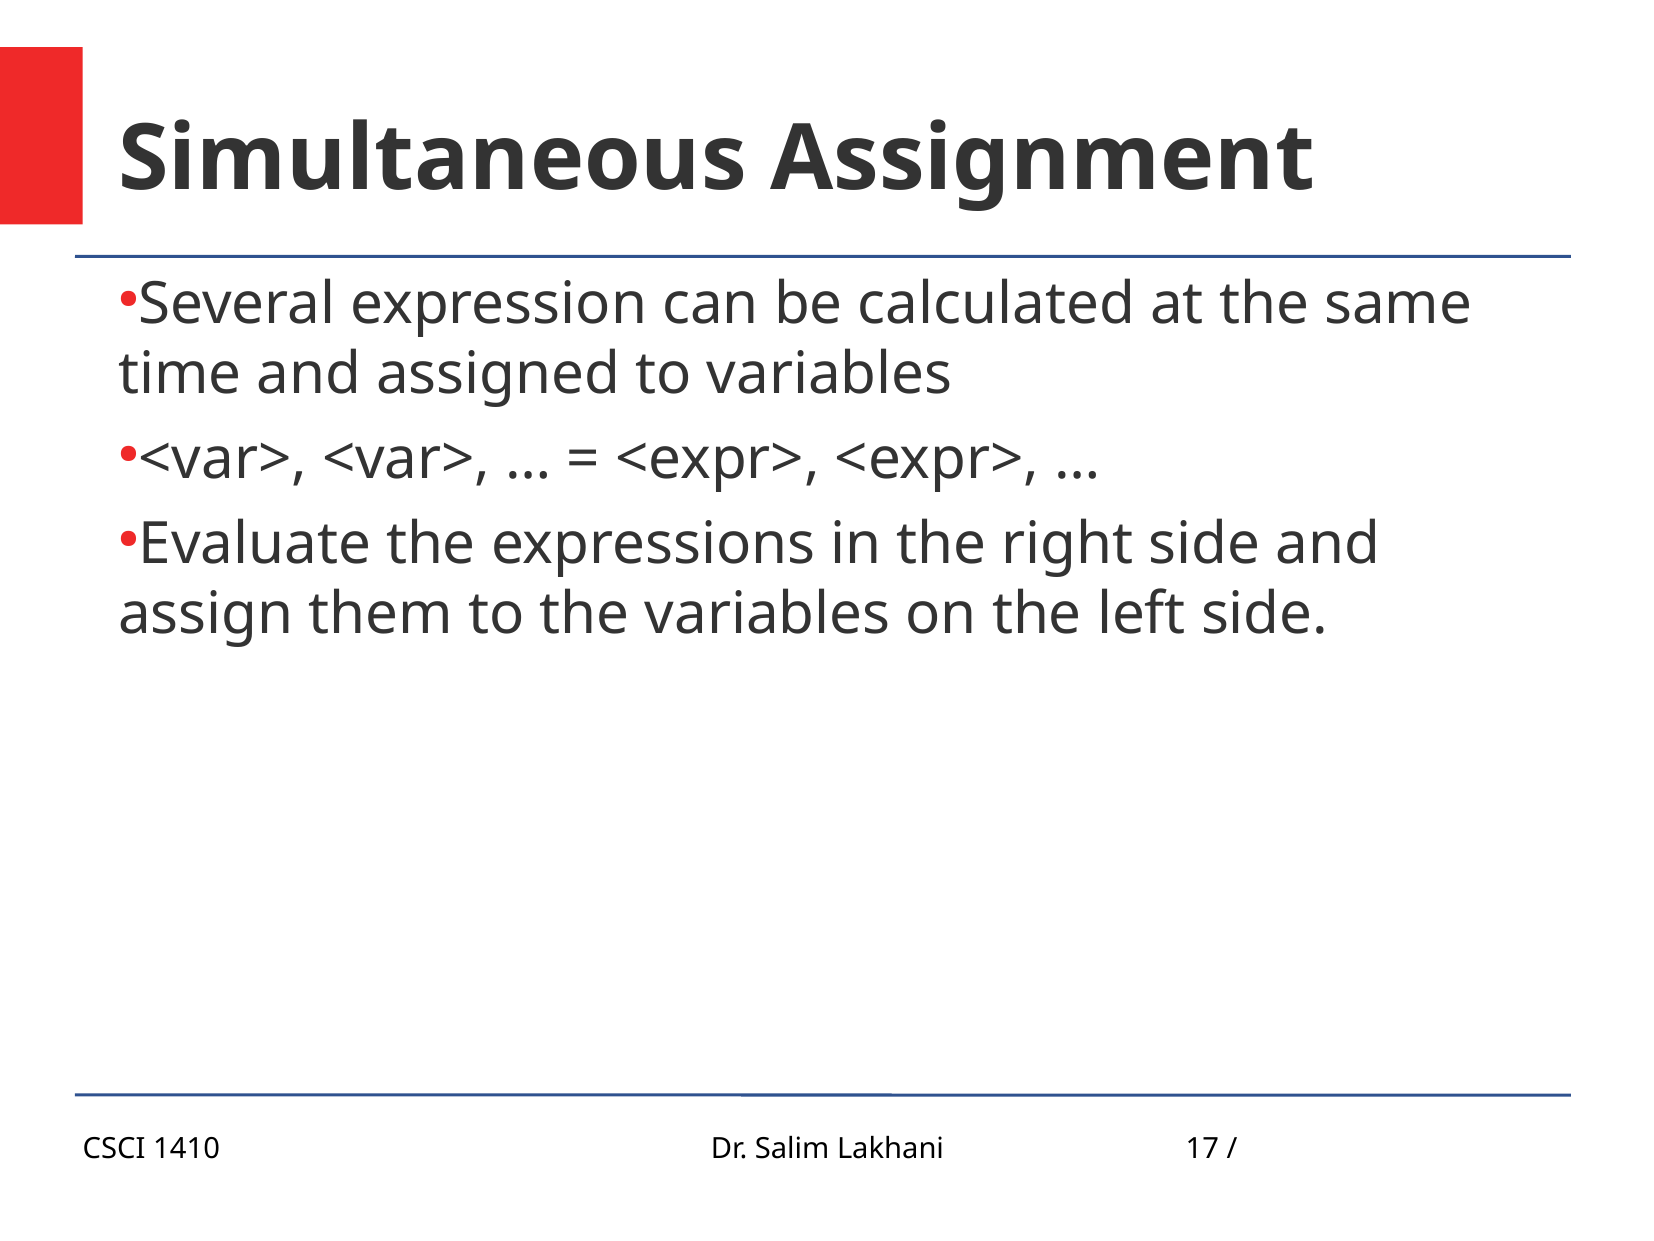

# Simultaneous Assignment
Several expression can be calculated at the same time and assigned to variables
<var>, <var>, … = <expr>, <expr>, …
Evaluate the expressions in the right side and assign them to the variables on the left side.
CSCI 1410
Dr. Salim Lakhani